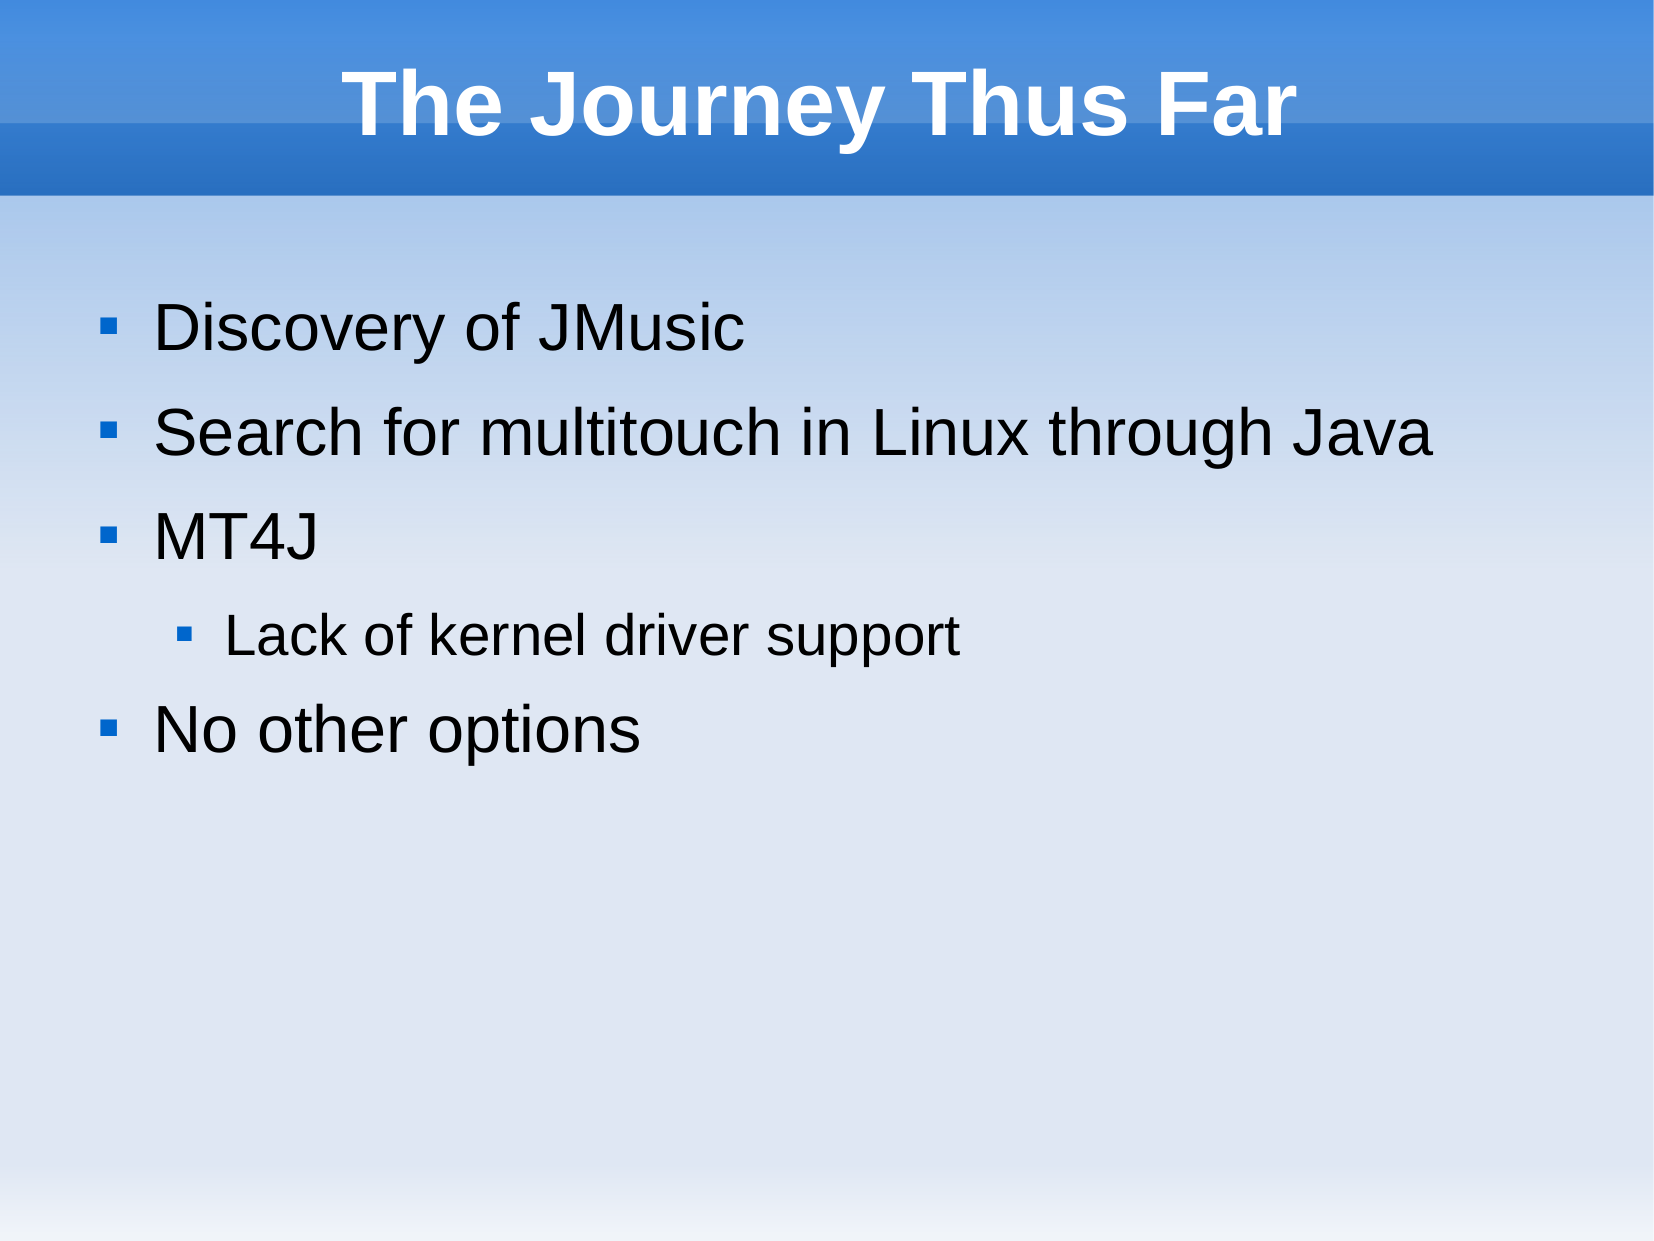

# The Journey Thus Far
Discovery of JMusic
Search for multitouch in Linux through Java
MT4J
Lack of kernel driver support
No other options